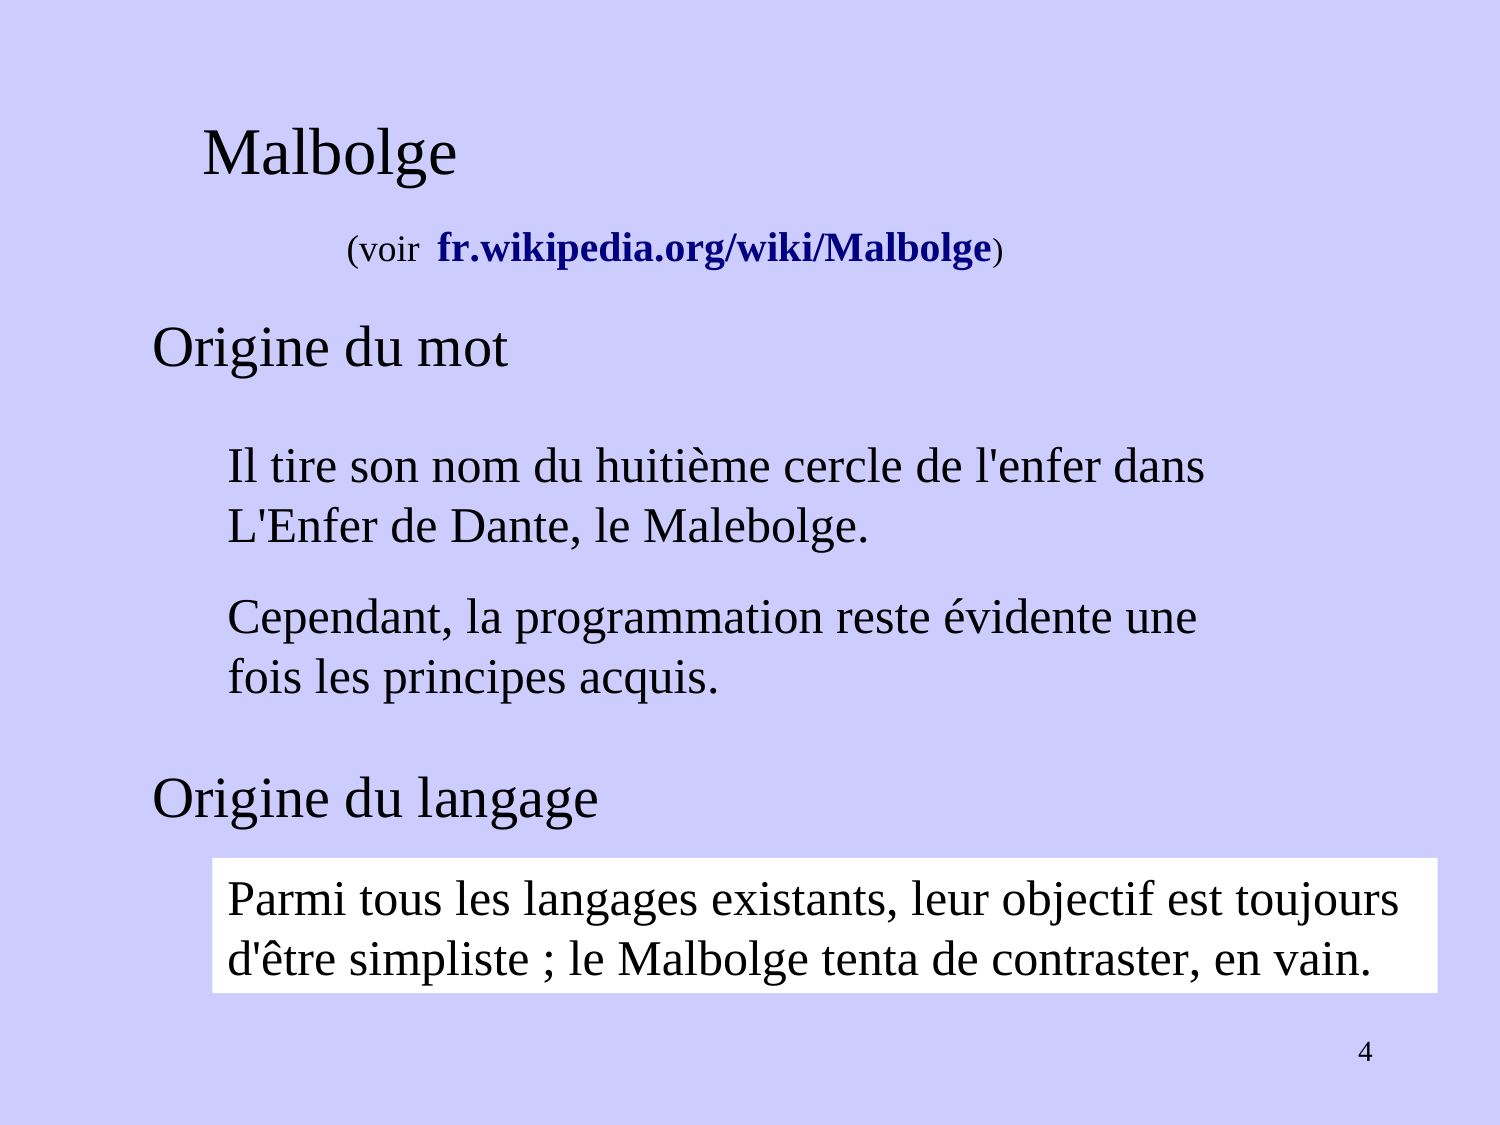

Malbolge
(voir fr.wikipedia.org/wiki/Malbolge)
Origine du mot
Il tire son nom du huitième cercle de l'enfer dans L'Enfer de Dante, le Malebolge.
Cependant, la programmation reste évidente une fois les principes acquis.
Origine du langage
Parmi tous les langages existants, leur objectif est toujours d'être simpliste ; le Malbolge tenta de contraster, en vain.
4